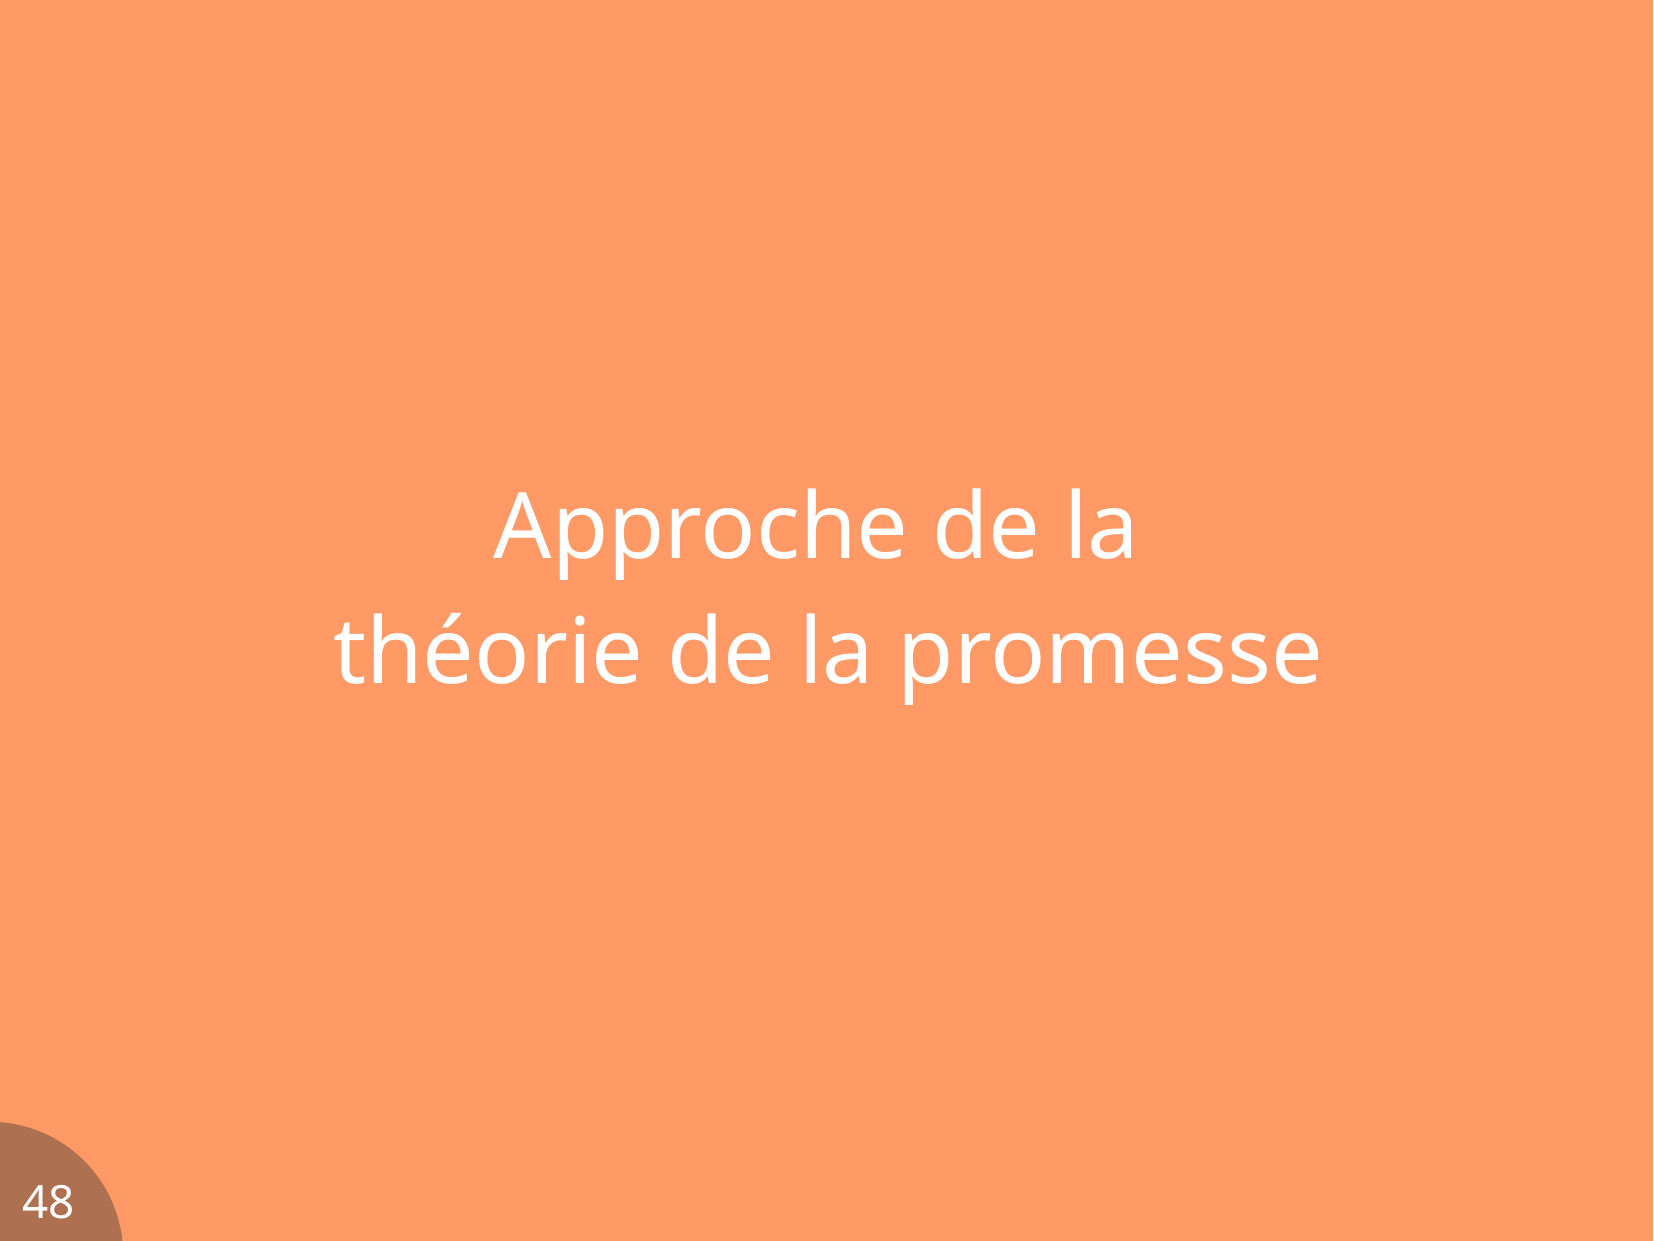

# Approche de la théorie de la promesse
48